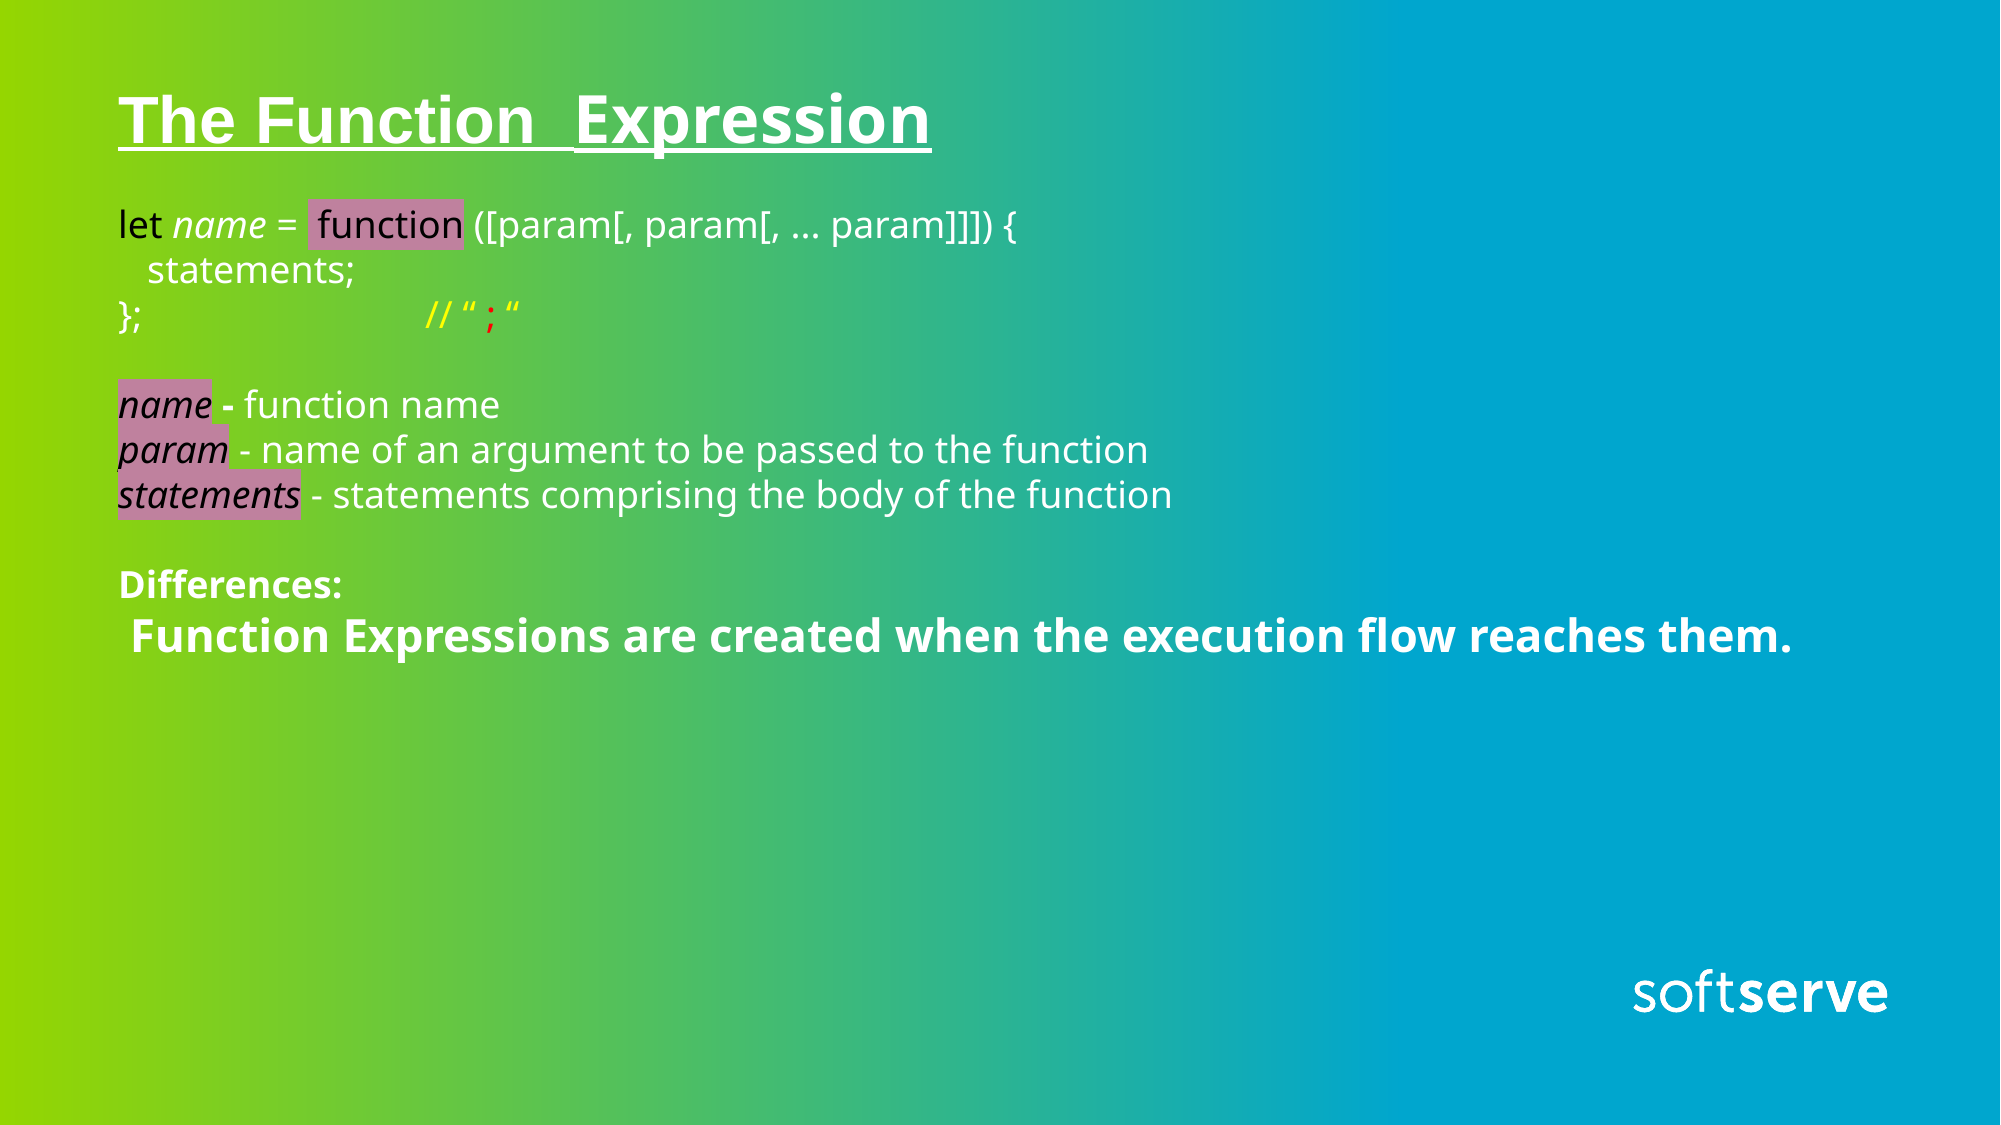

The Function Expression
let name = function ([param[, param[, ... param]]]) {
 statements;
}; // “ ; “
name - function name
param - name of an argument to be passed to the function
statements - statements comprising the body of the function
Differences:
 Function Expressions are created when the execution flow reaches them.